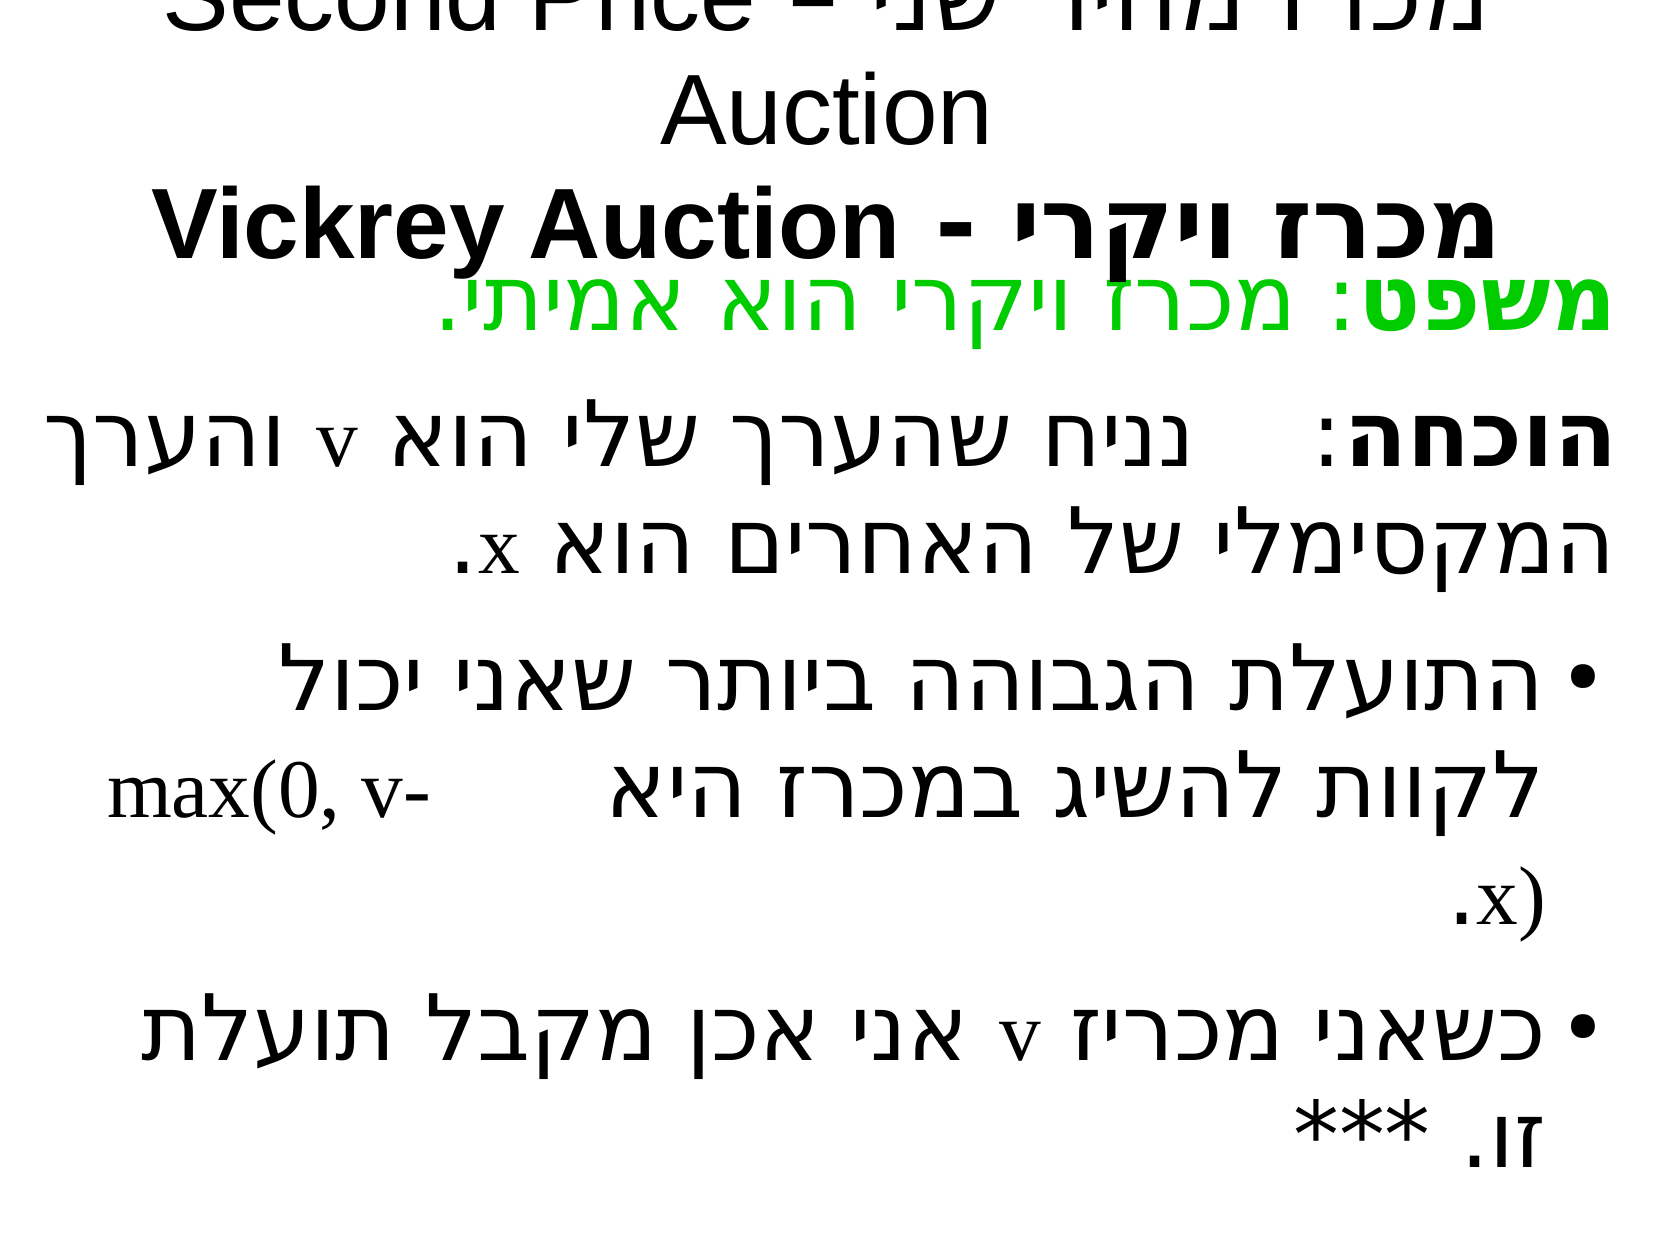

מכרז מחיר שני – Second Price Auction
מכרז ויקרי - Vickrey Auction
# משפט: מכרז ויקרי הוא אמיתי.
הוכחה: נניח שהערך שלי הוא v והערך המקסימלי של האחרים הוא x.
התועלת הגבוהה ביותר שאני יכול לקוות להשיג במכרז היא max(0, v-x).
כשאני מכריז v אני אכן מקבל תועלת זו. ***
משפט: מכרז ויקרי מקיים השתתפות מרצון.
הוכחה: כנ”ל. ***